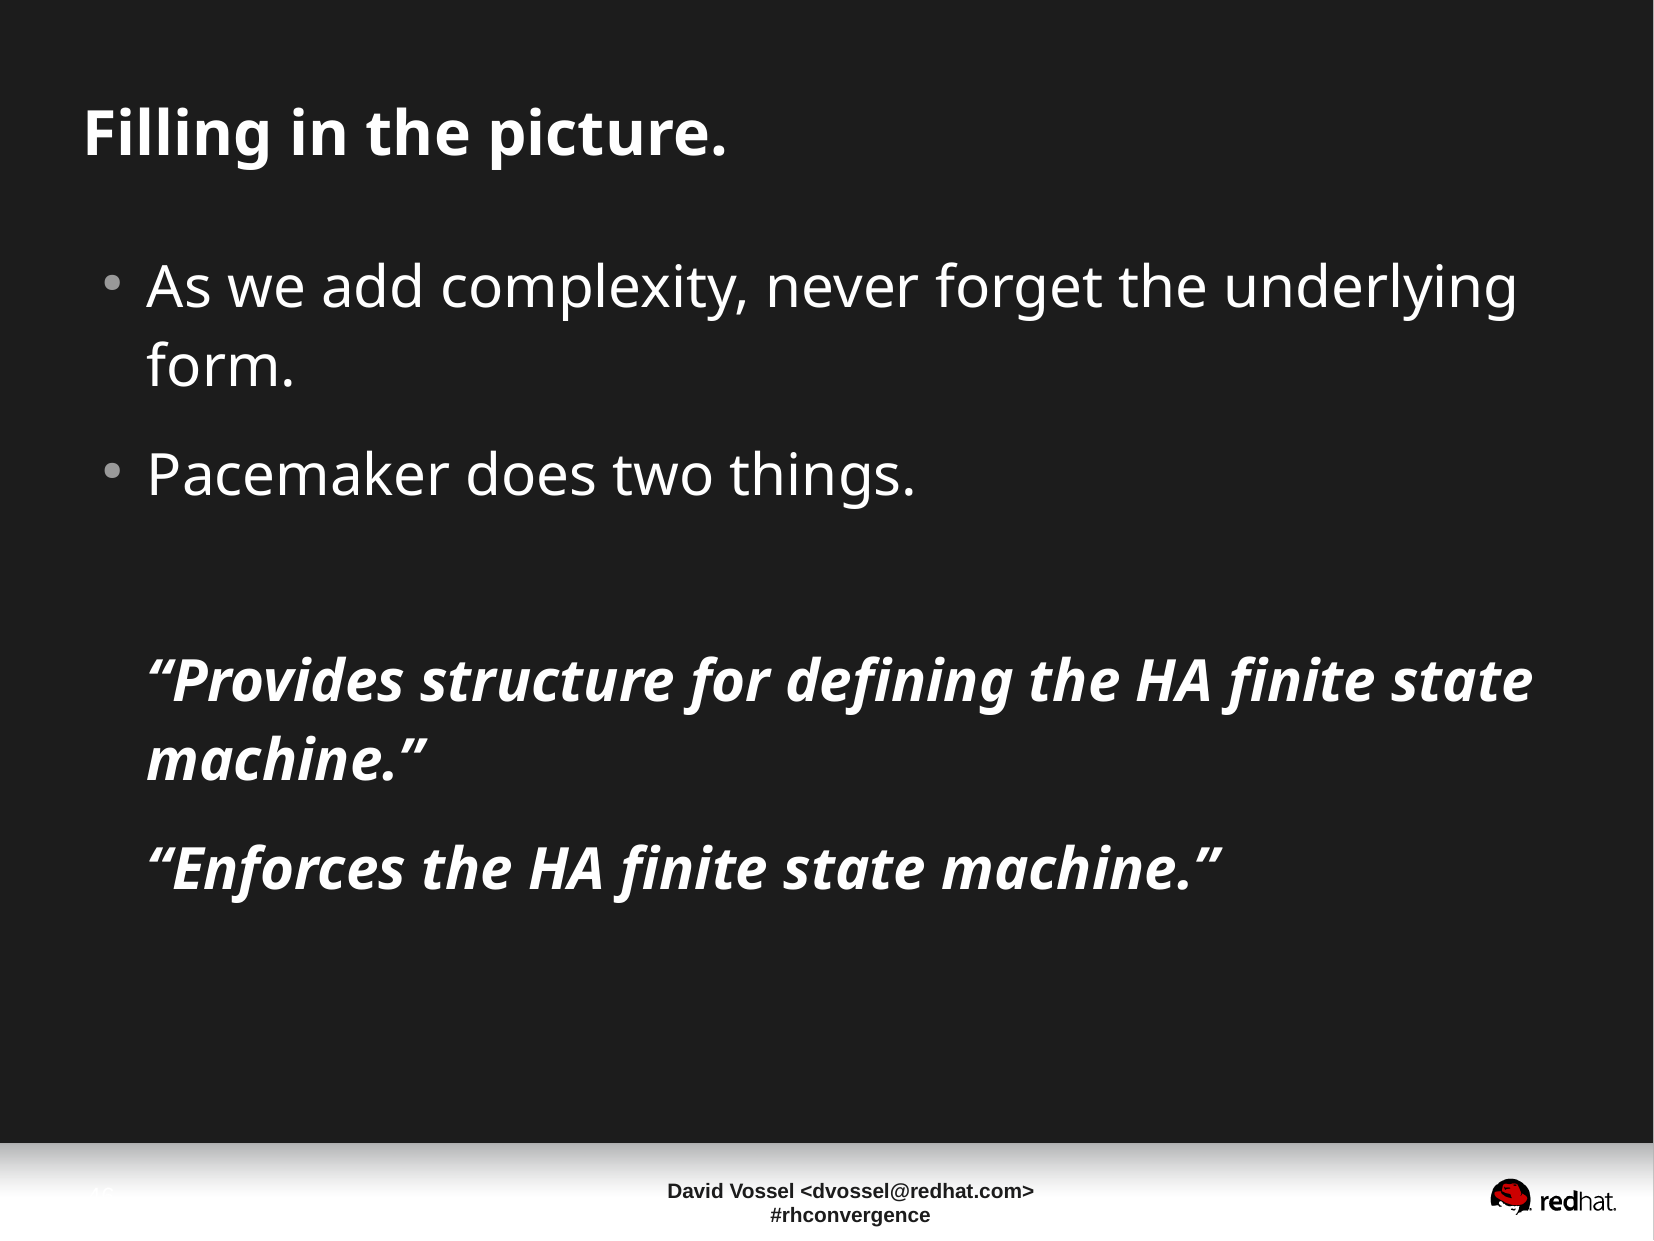

# Filling in the picture.
As we add complexity, never forget the underlying form.
Pacemaker does two things.
“Provides structure for defining the HA finite state machine.”
“Enforces the HA finite state machine.”